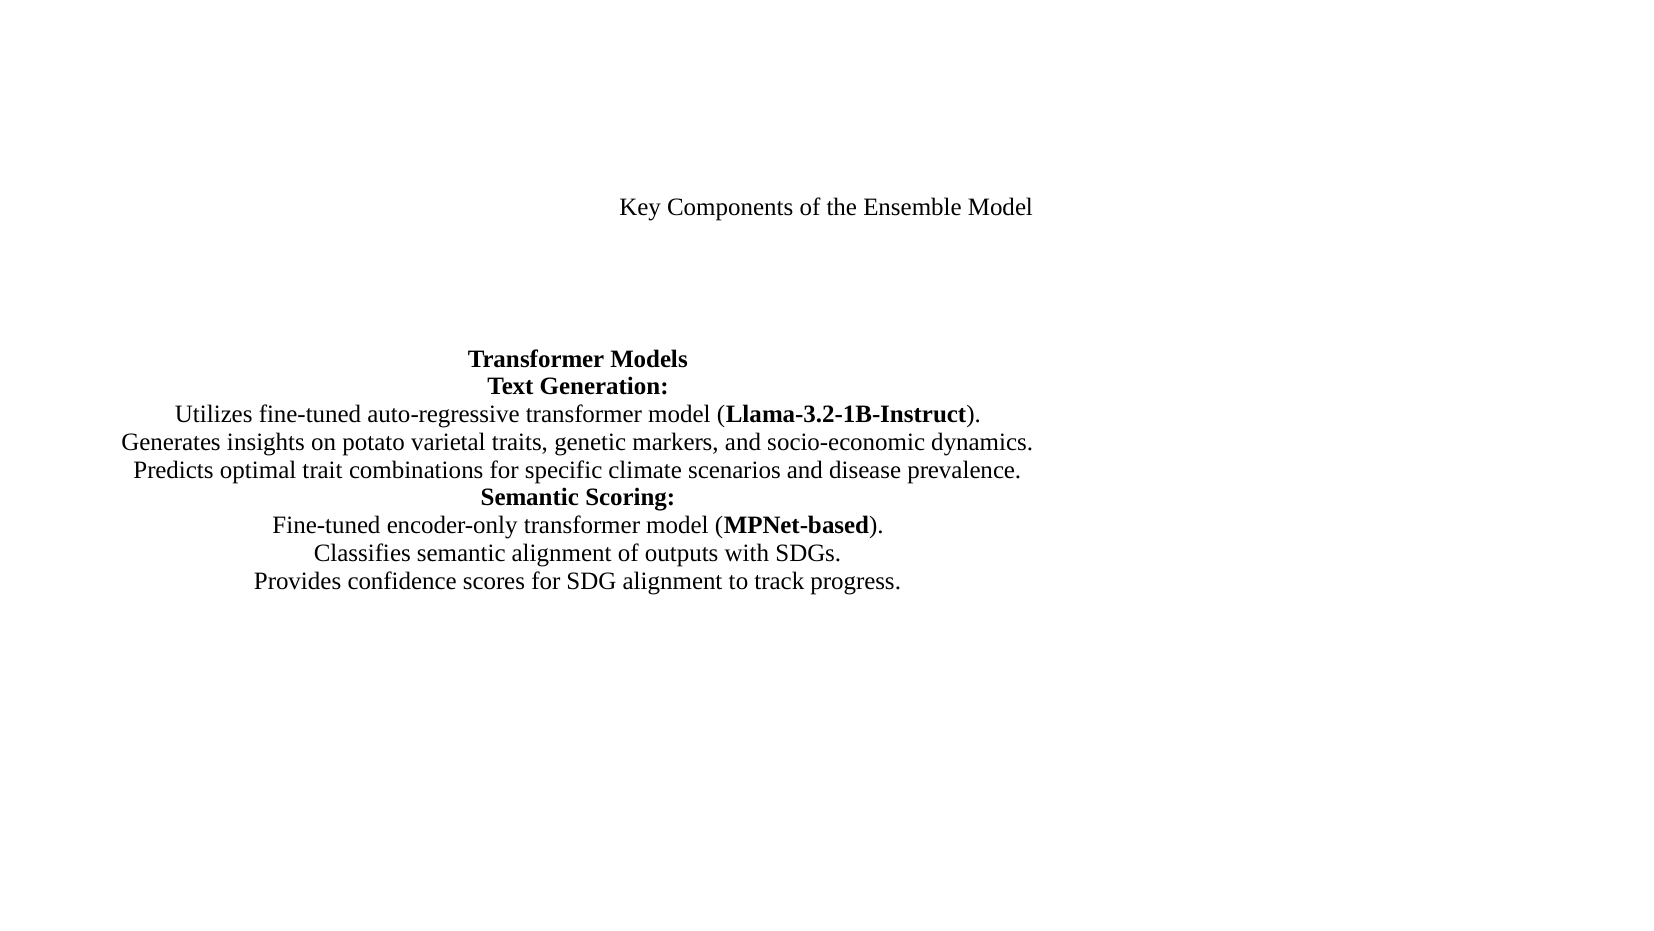

# Key Components of the Ensemble Model
Transformer Models
Text Generation:
Utilizes fine-tuned auto-regressive transformer model (Llama-3.2-1B-Instruct).
Generates insights on potato varietal traits, genetic markers, and socio-economic dynamics.
Predicts optimal trait combinations for specific climate scenarios and disease prevalence.
Semantic Scoring:
Fine-tuned encoder-only transformer model (MPNet-based).
Classifies semantic alignment of outputs with SDGs.
Provides confidence scores for SDG alignment to track progress.